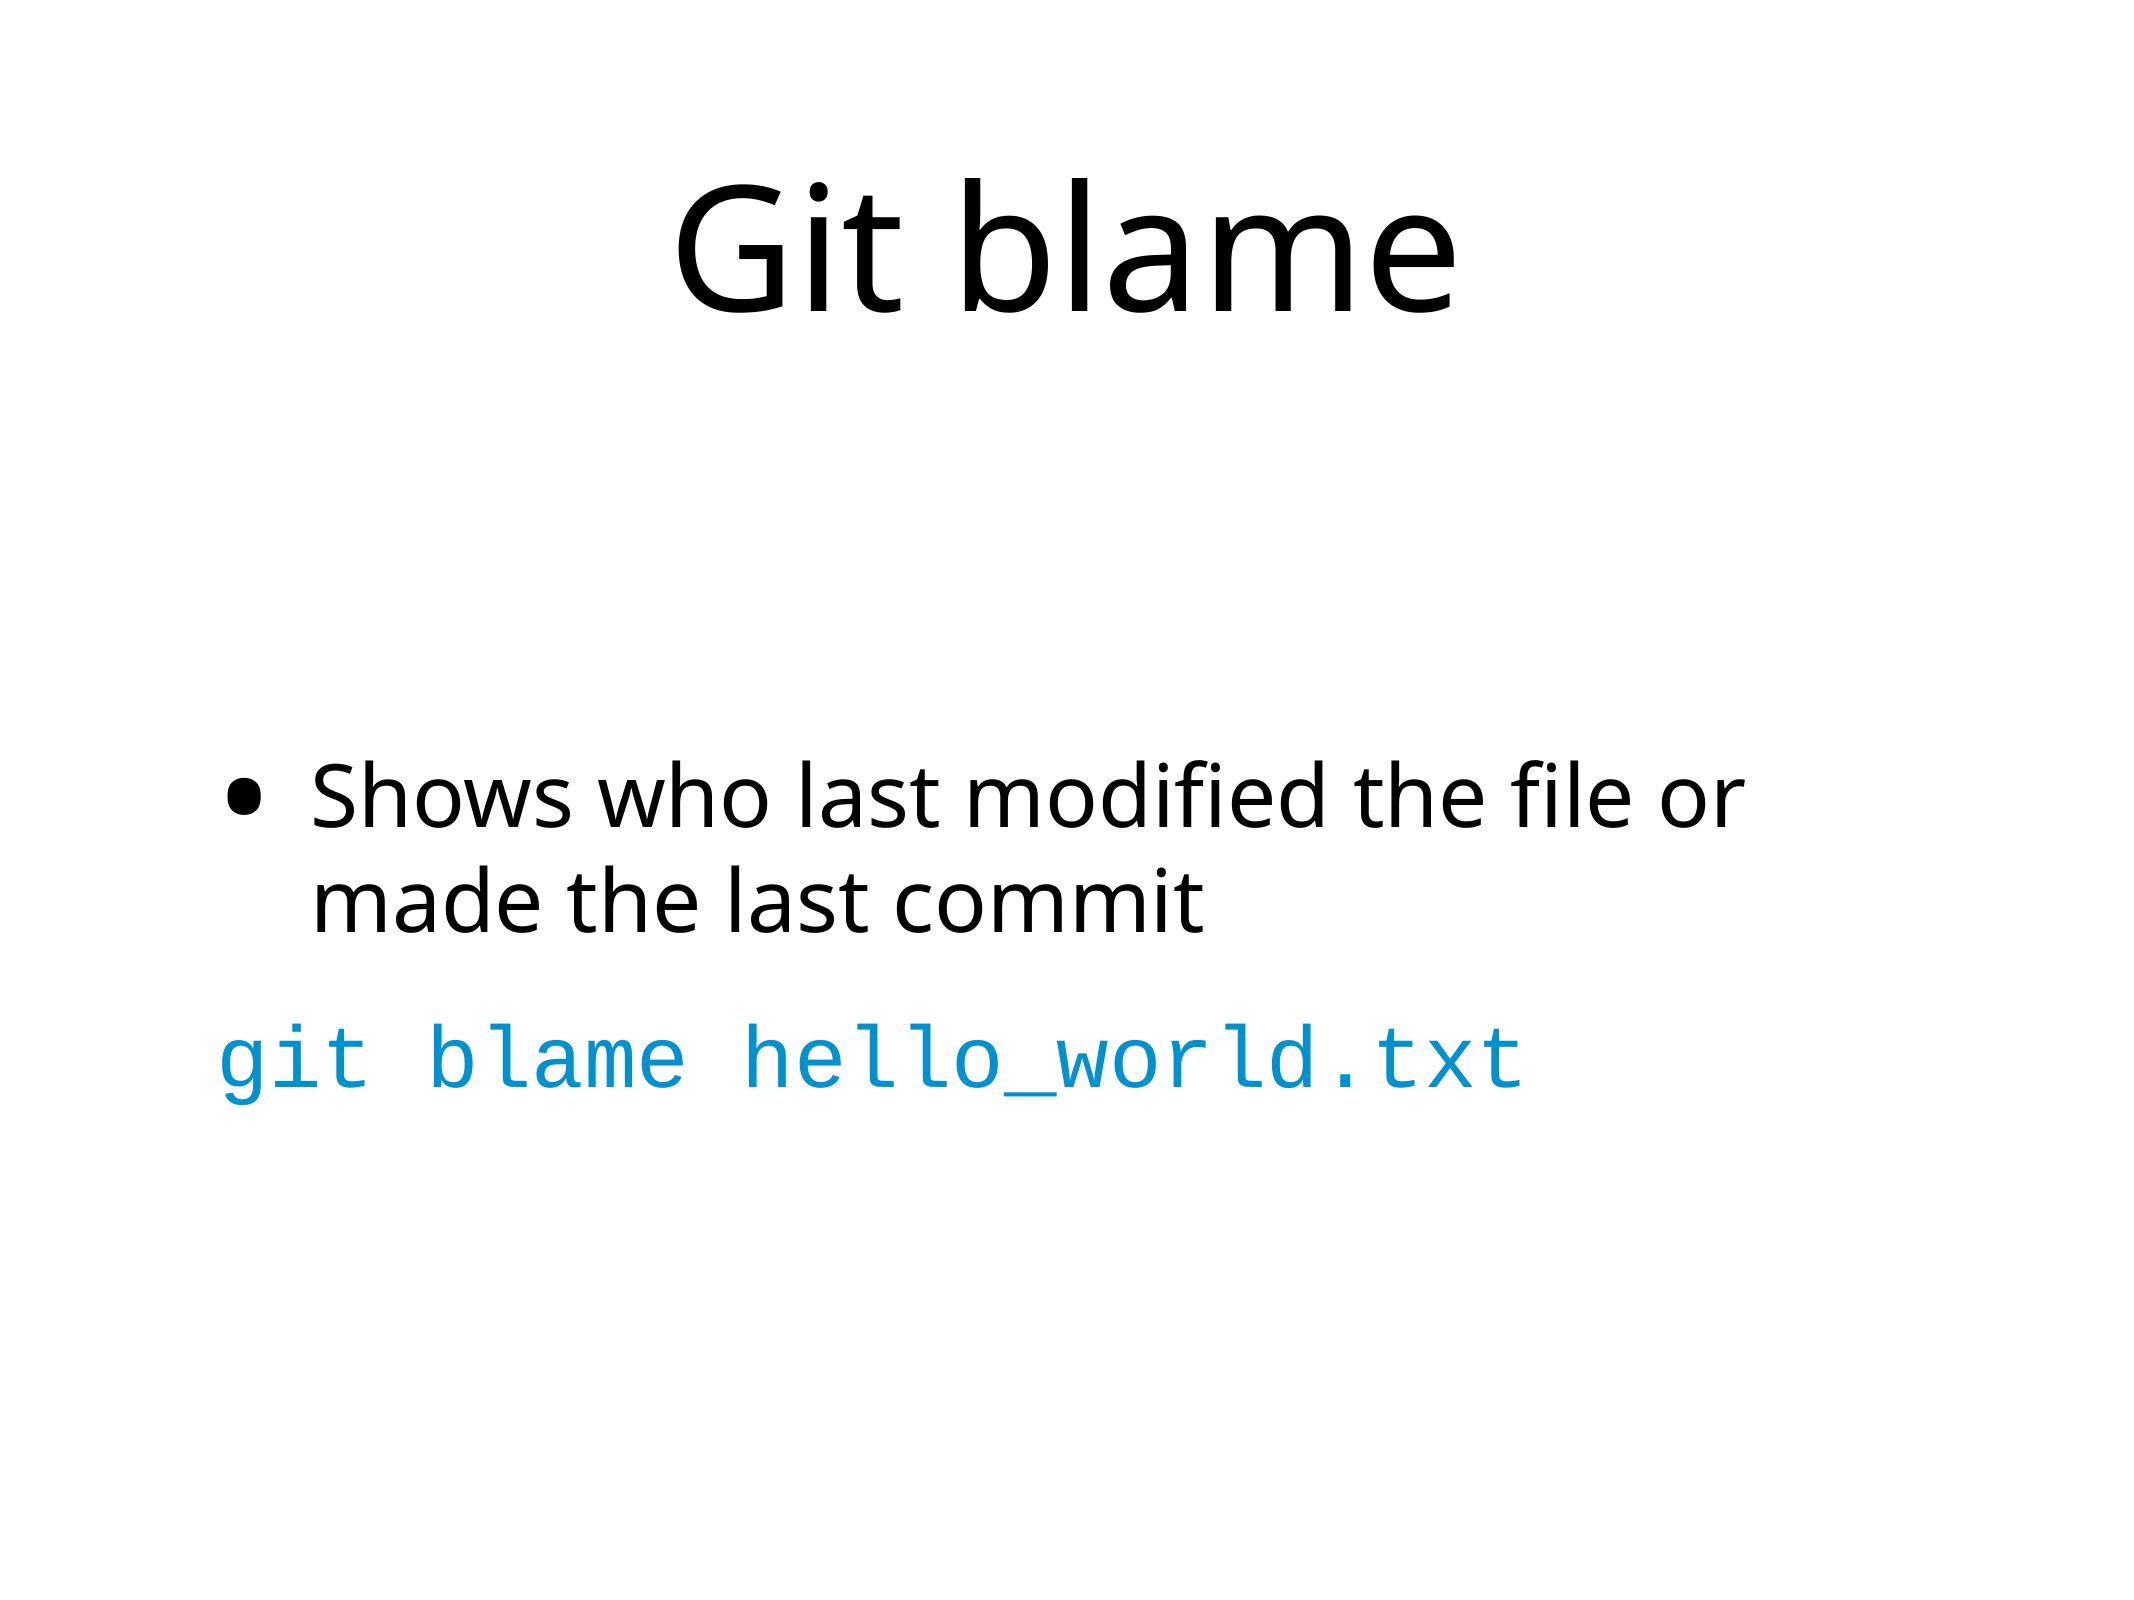

# Git blame
Shows who last modified the file or made the last commit
git blame hello_world.txt